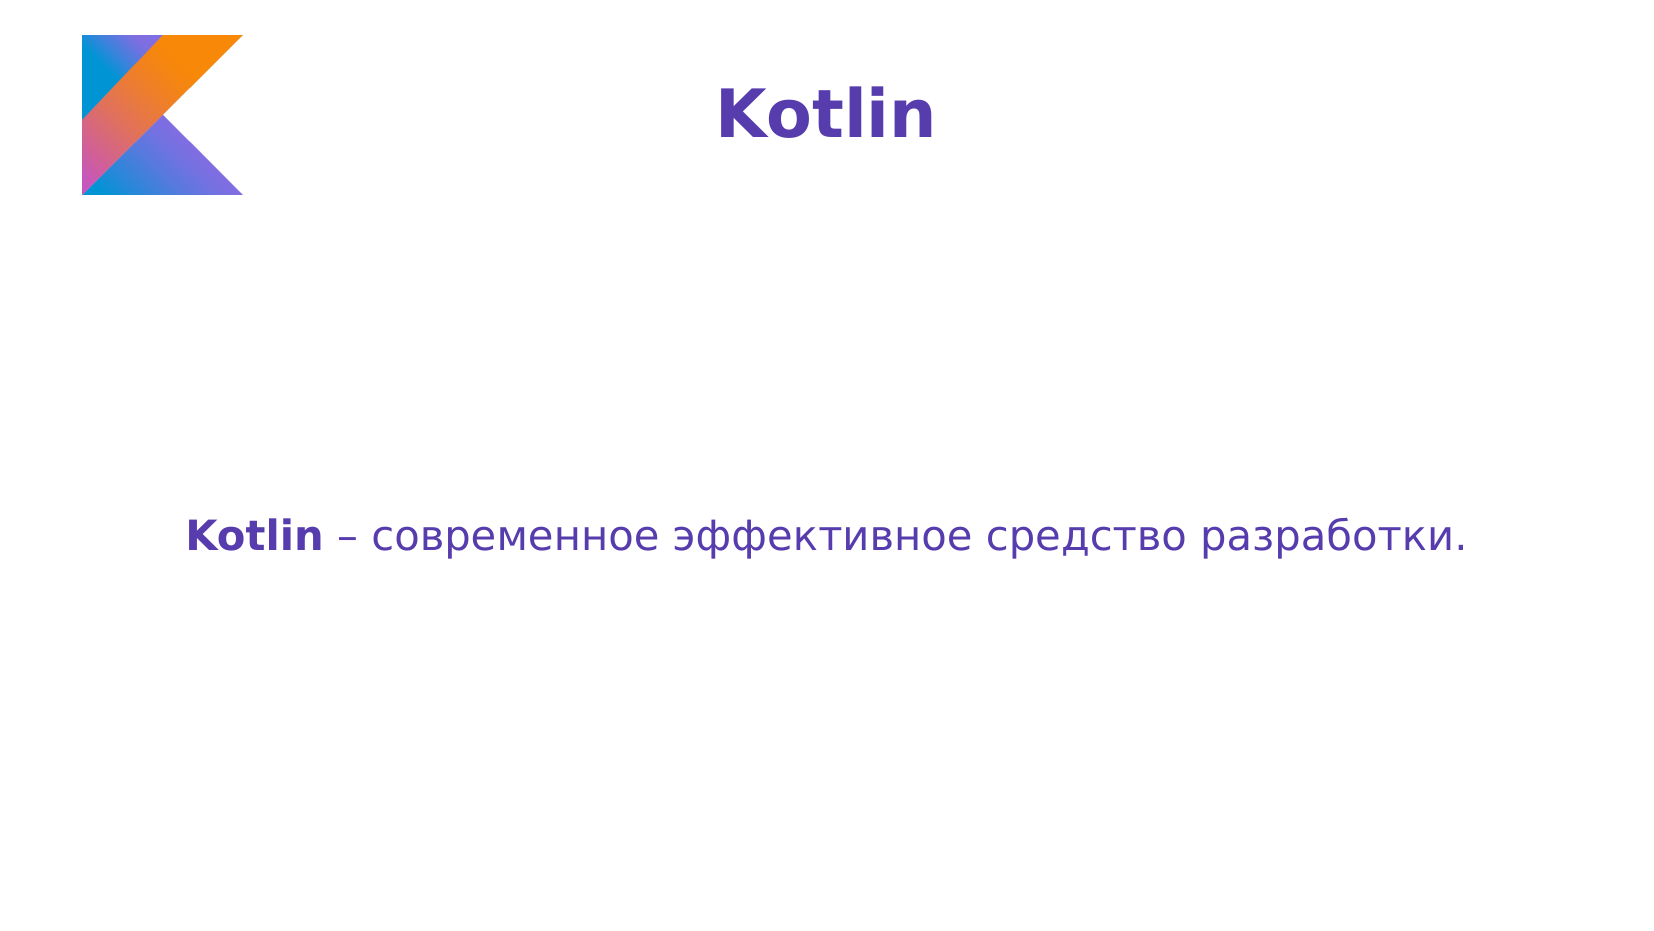

# Kotlin
Kotlin – современное эффективное средство разработки.